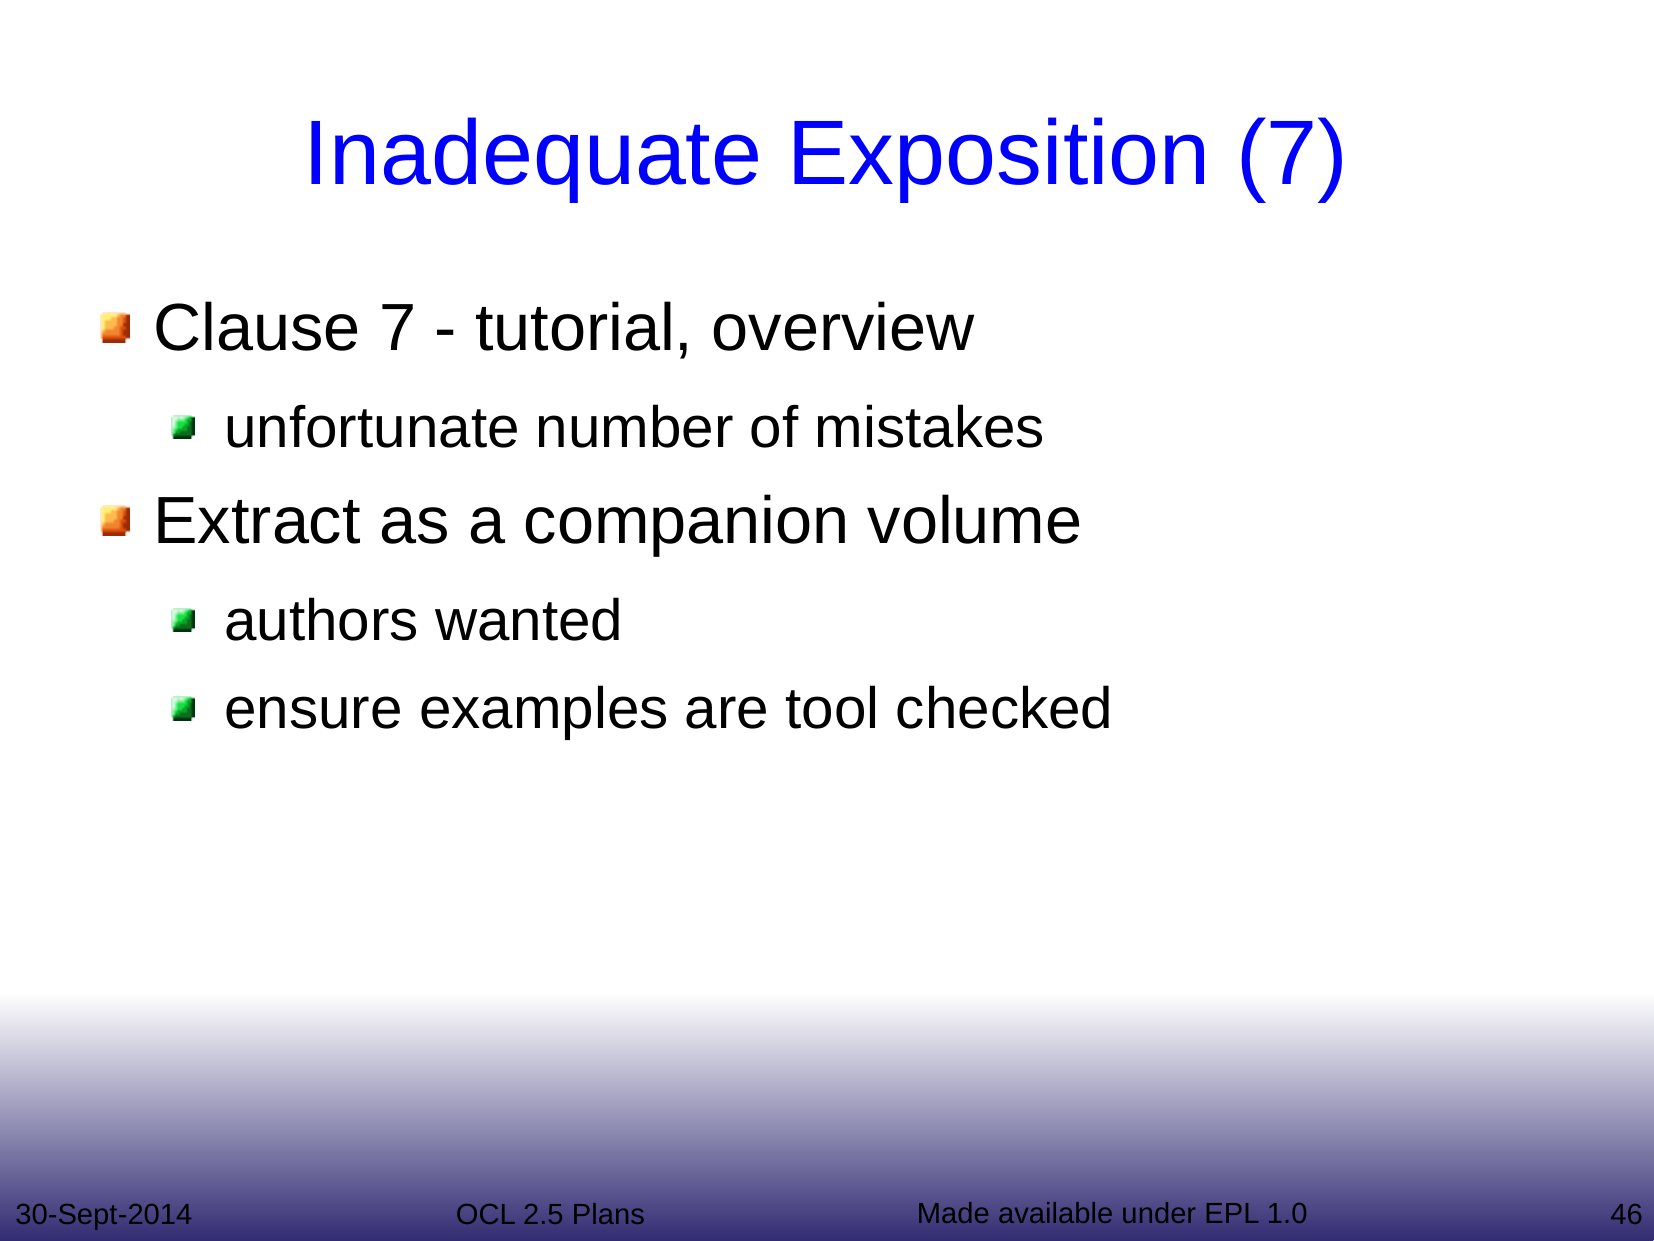

# Inadequate Exposition (7)
Clause 7 - tutorial, overview
unfortunate number of mistakes
Extract as a companion volume
authors wanted
ensure examples are tool checked
30-Sept-2014
OCL 2.5 Plans
46